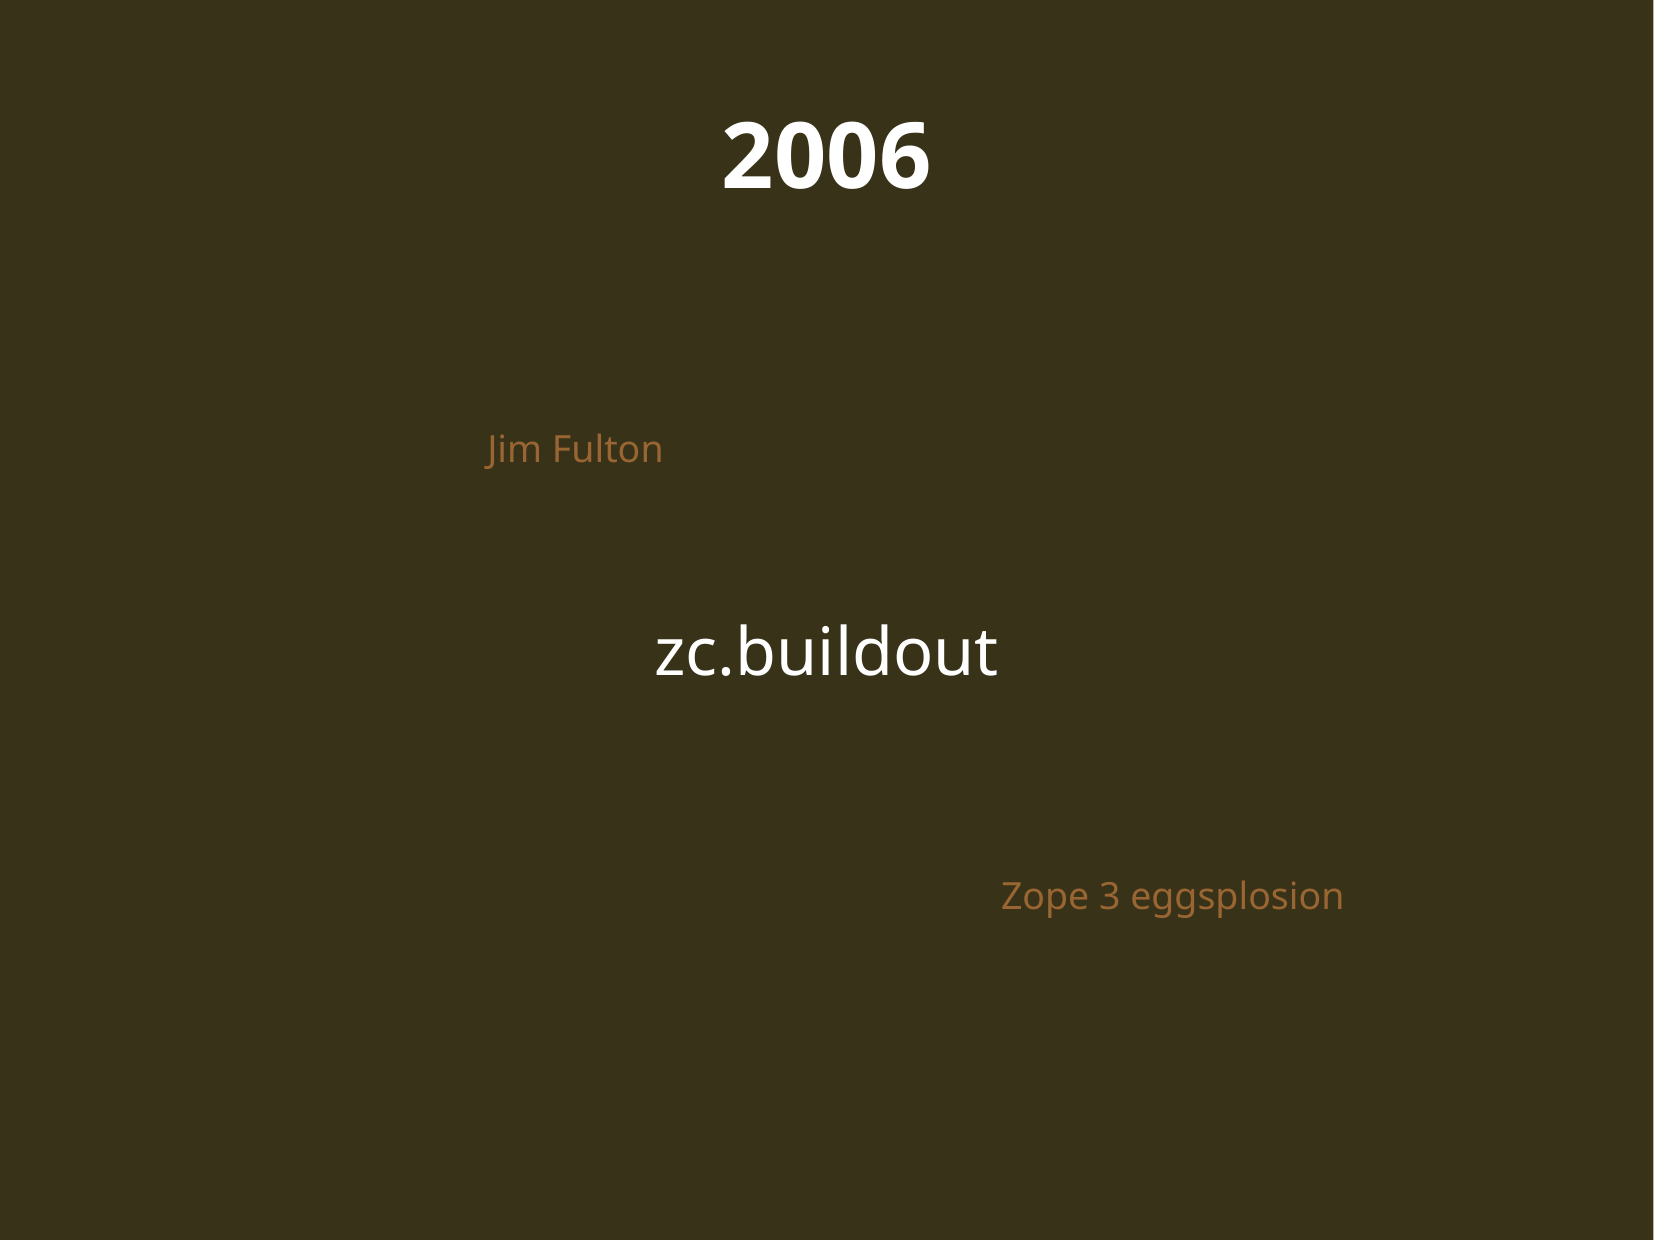

# 2006
zc.buildout
Jim Fulton
Zope 3 eggsplosion